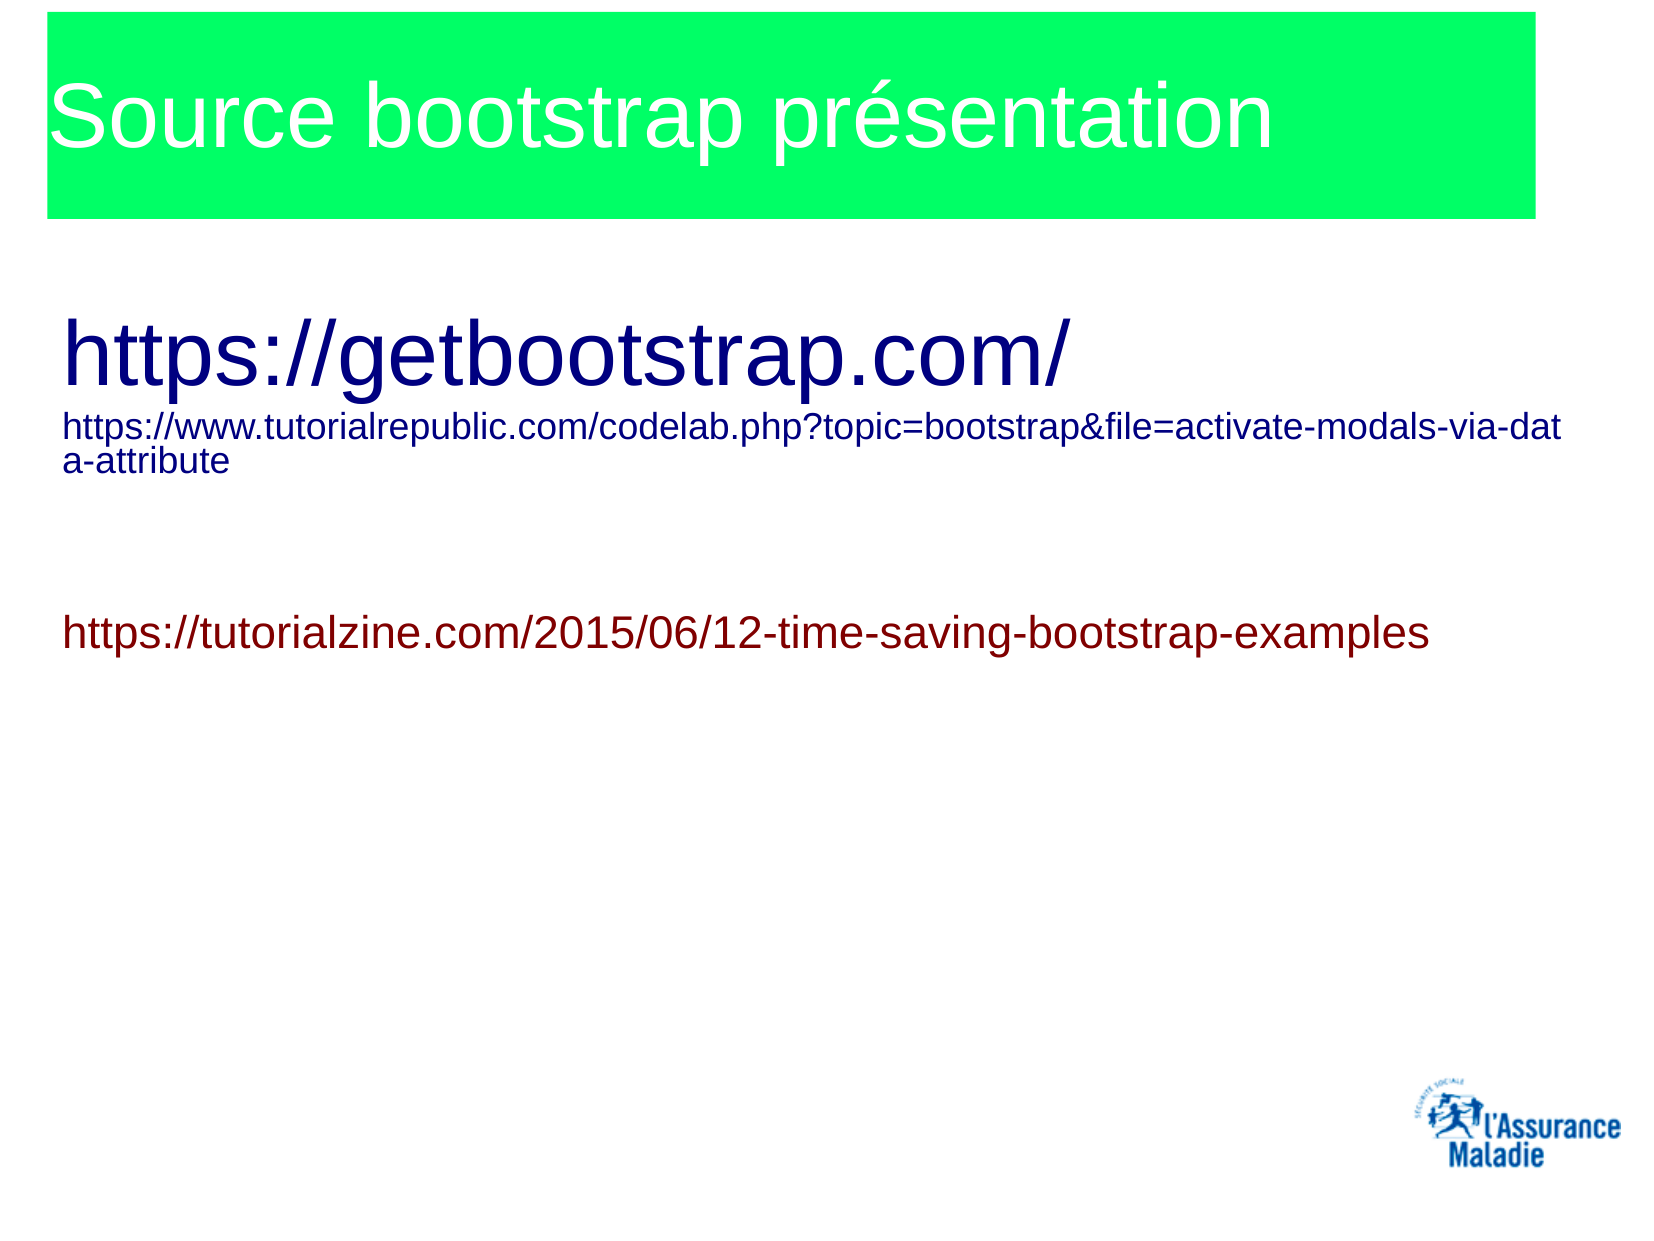

# Source bootstrap présentation
https://getbootstrap.com/
https://www.tutorialrepublic.com/codelab.php?topic=bootstrap&file=activate-modals-via-data-attribute
https://tutorialzine.com/2015/06/12-time-saving-bootstrap-examples